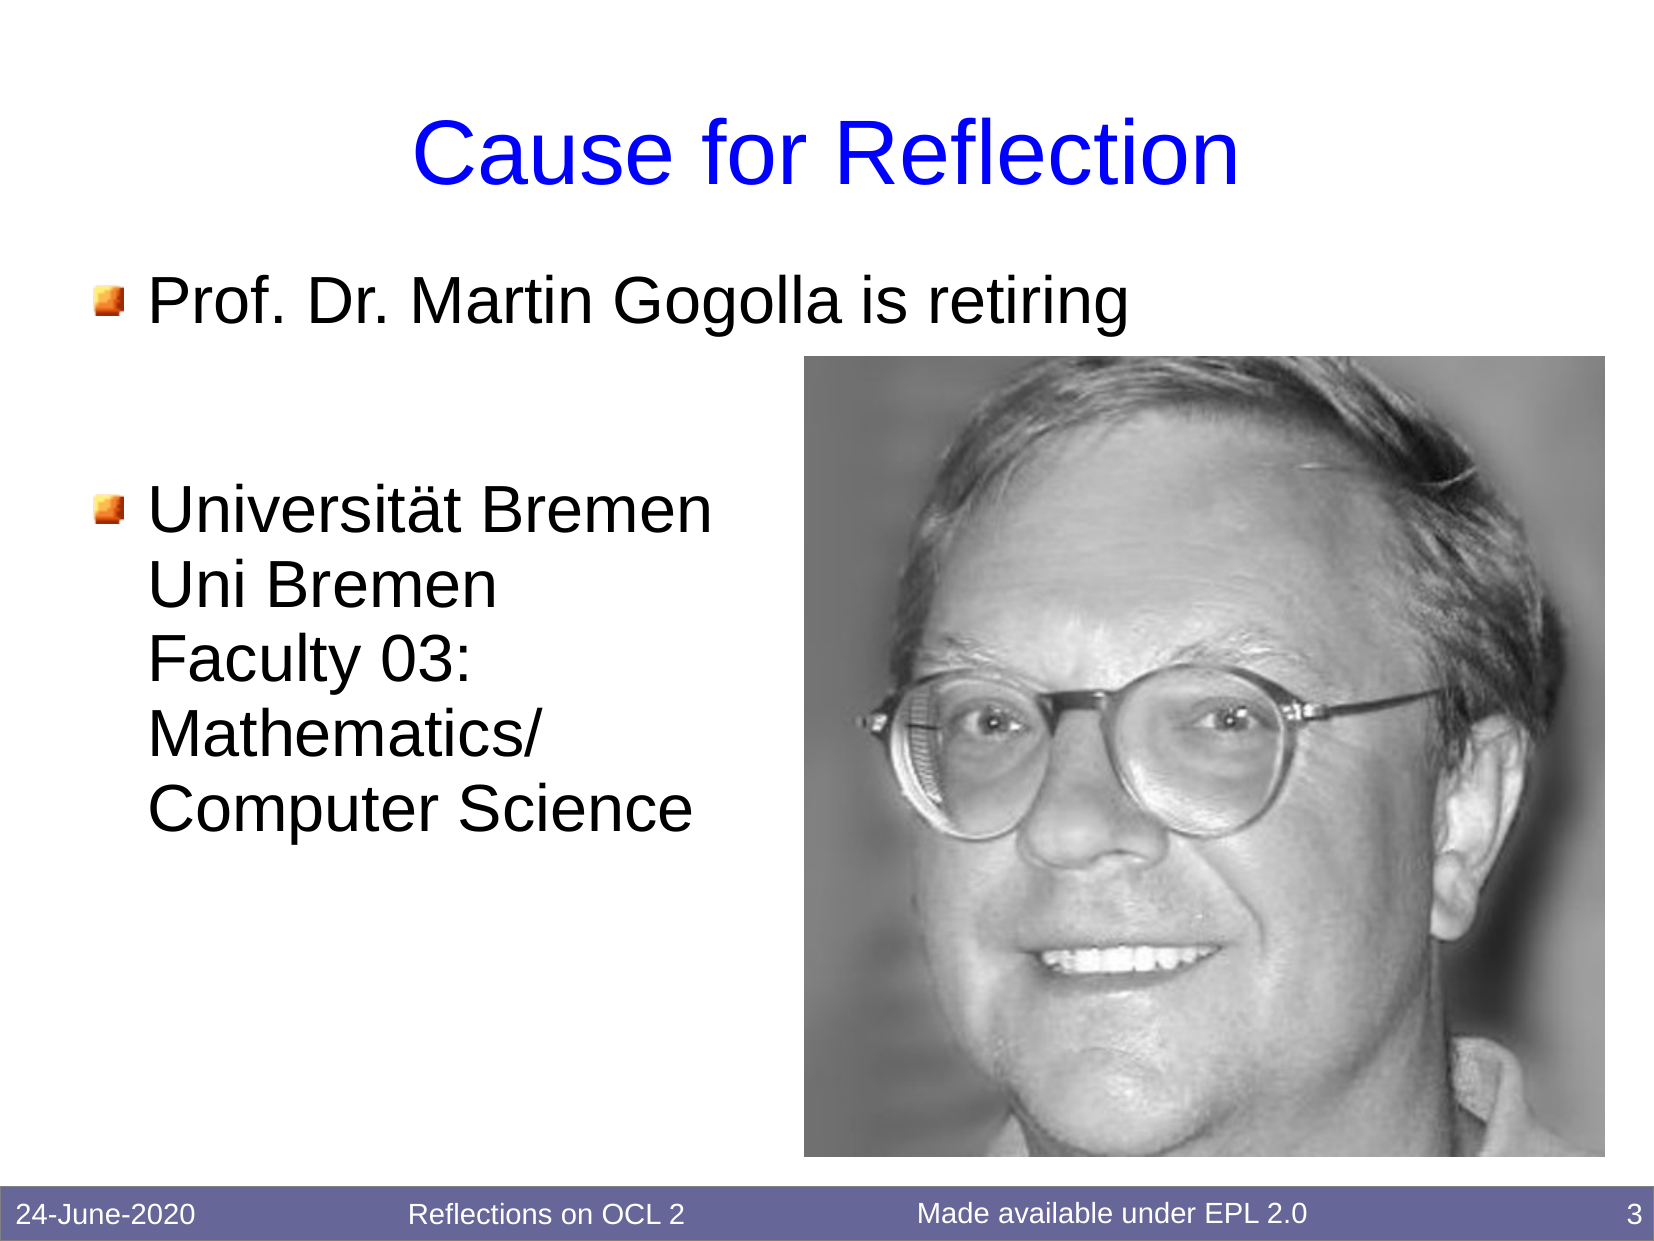

# Cause for Reflection
Prof. Dr. Martin Gogolla is retiring
Universität Bremen
Uni Bremen
Faculty 03:
Mathematics/
Computer Science
24-June-2020
Reflections on OCL 2
3